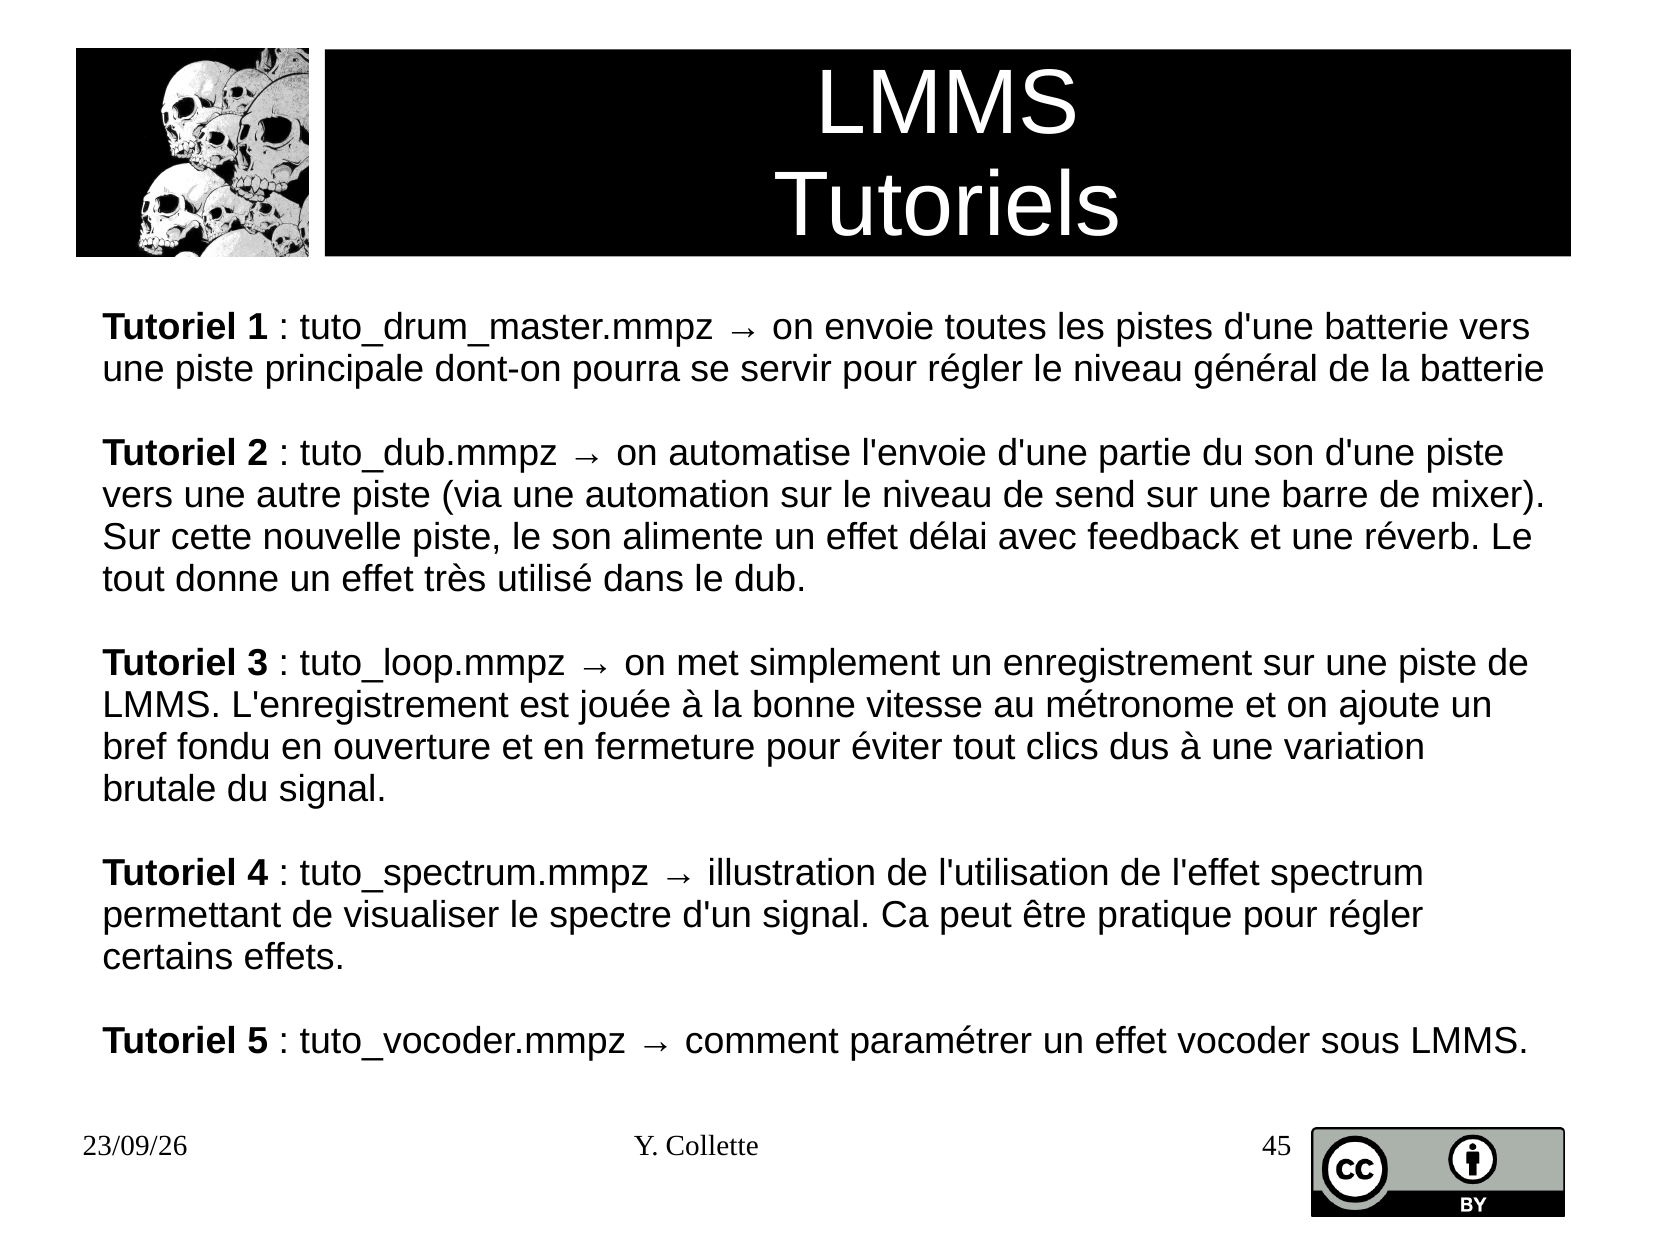

# LMMS Tutoriels
Tutoriel 1 : tuto_drum_master.mmpz → on envoie toutes les pistes d'une batterie vers une piste principale dont-on pourra se servir pour régler le niveau général de la batterie
Tutoriel 2 : tuto_dub.mmpz → on automatise l'envoie d'une partie du son d'une piste vers une autre piste (via une automation sur le niveau de send sur une barre de mixer). Sur cette nouvelle piste, le son alimente un effet délai avec feedback et une réverb. Le tout donne un effet très utilisé dans le dub.
Tutoriel 3 : tuto_loop.mmpz → on met simplement un enregistrement sur une piste de LMMS. L'enregistrement est jouée à la bonne vitesse au métronome et on ajoute un bref fondu en ouverture et en fermeture pour éviter tout clics dus à une variation brutale du signal.
Tutoriel 4 : tuto_spectrum.mmpz → illustration de l'utilisation de l'effet spectrum permettant de visualiser le spectre d'un signal. Ca peut être pratique pour régler certains effets.
Tutoriel 5 : tuto_vocoder.mmpz → comment paramétrer un effet vocoder sous LMMS.
Y. Collette
45